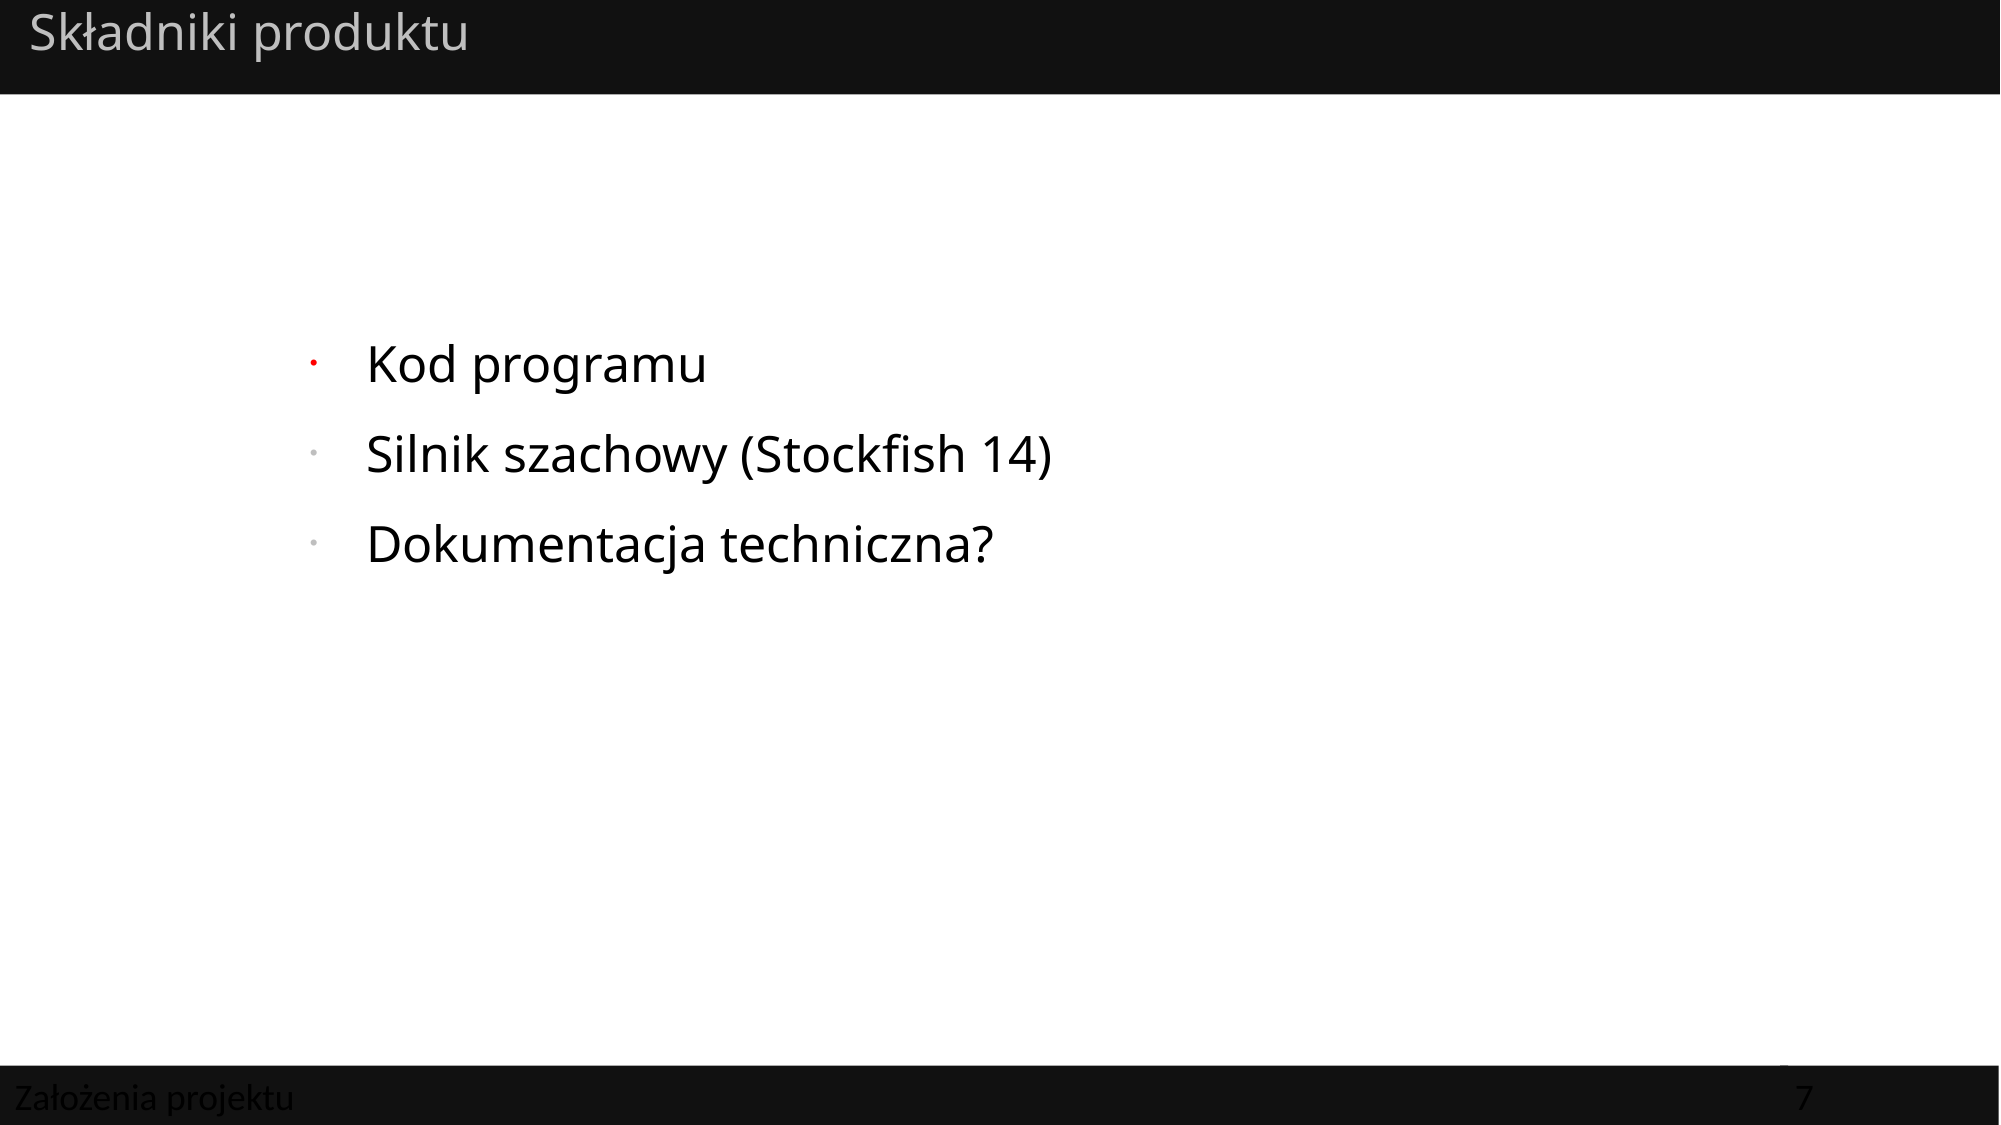

# Składniki produktu
Kod programu
Silnik szachowy (Stockfish 14)
Dokumentacja techniczna?
Założenia projektu